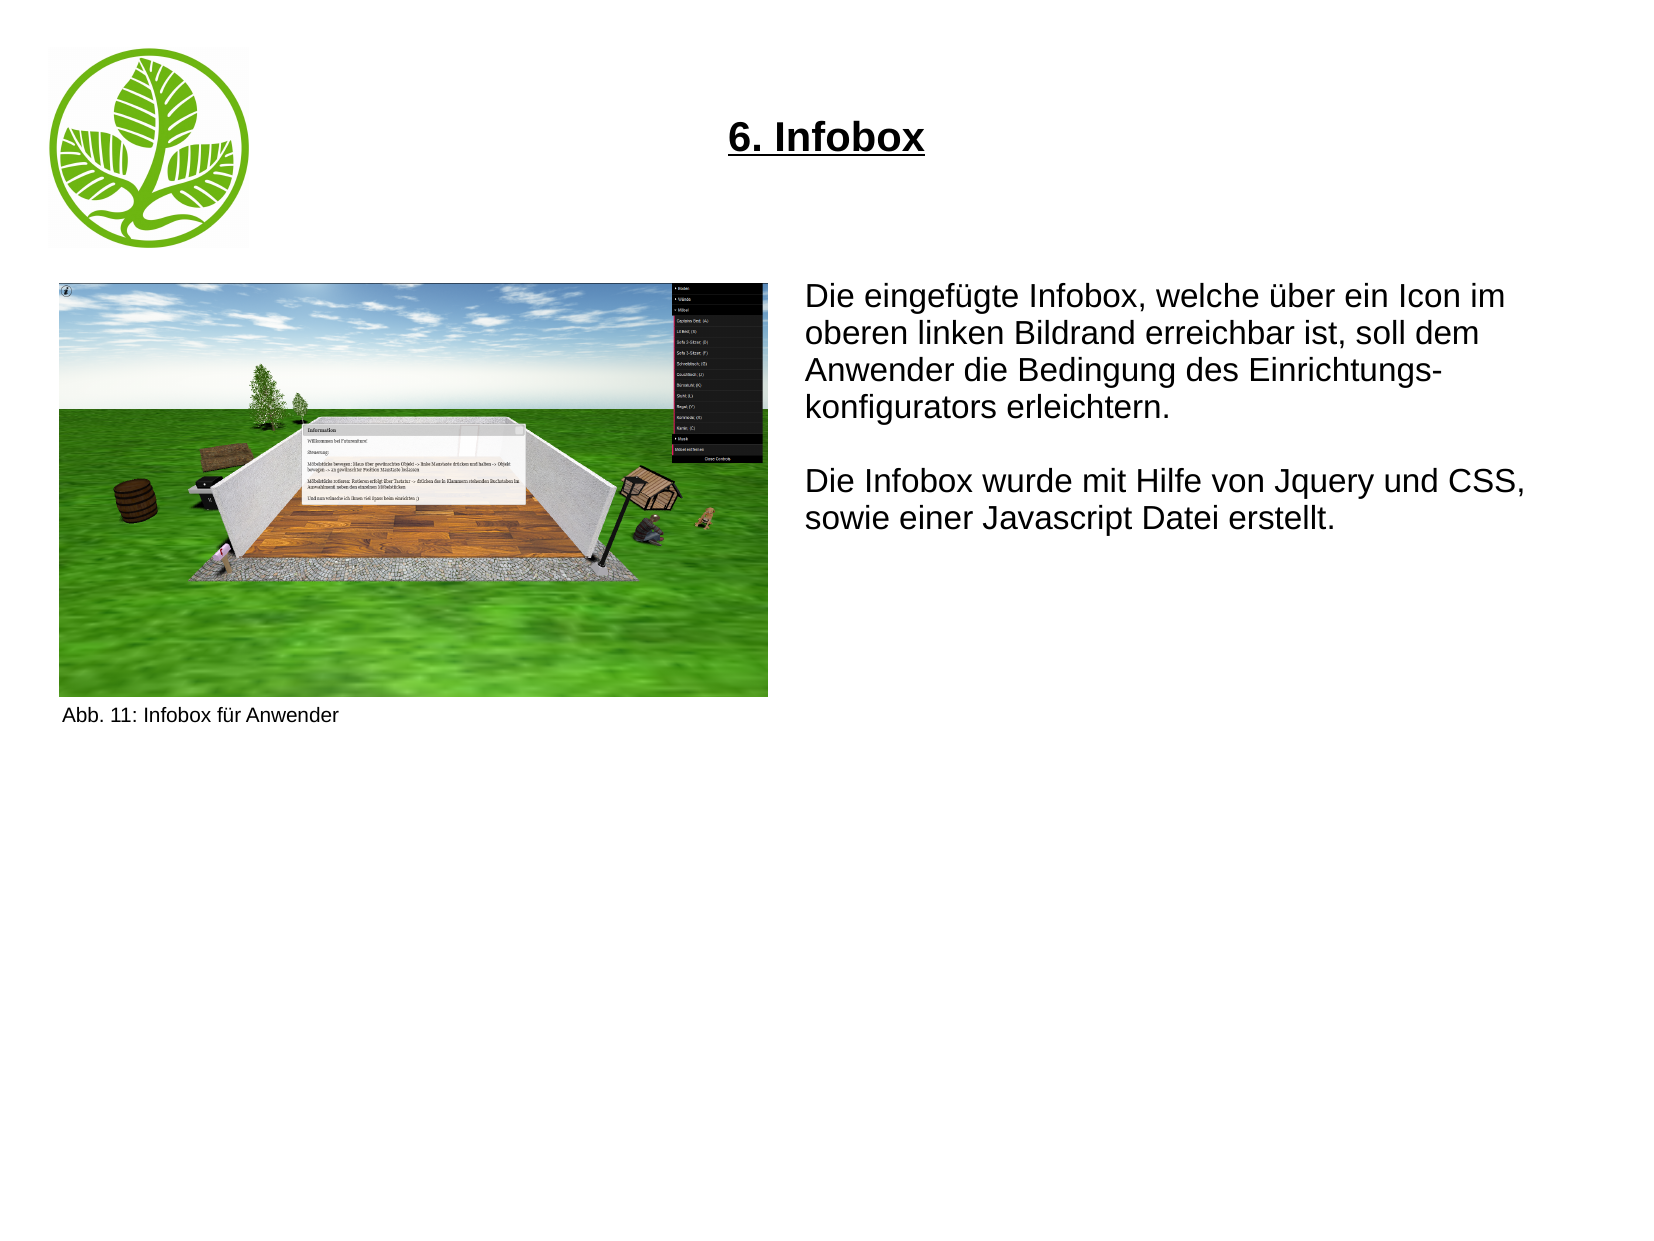

6. Infobox
Die eingefügte Infobox, welche über ein Icon im oberen linken Bildrand erreichbar ist, soll dem Anwender die Bedingung des Einrichtungs-konfigurators erleichtern.
Die Infobox wurde mit Hilfe von Jquery und CSS, sowie einer Javascript Datei erstellt.
Abb. 11: Infobox für Anwender